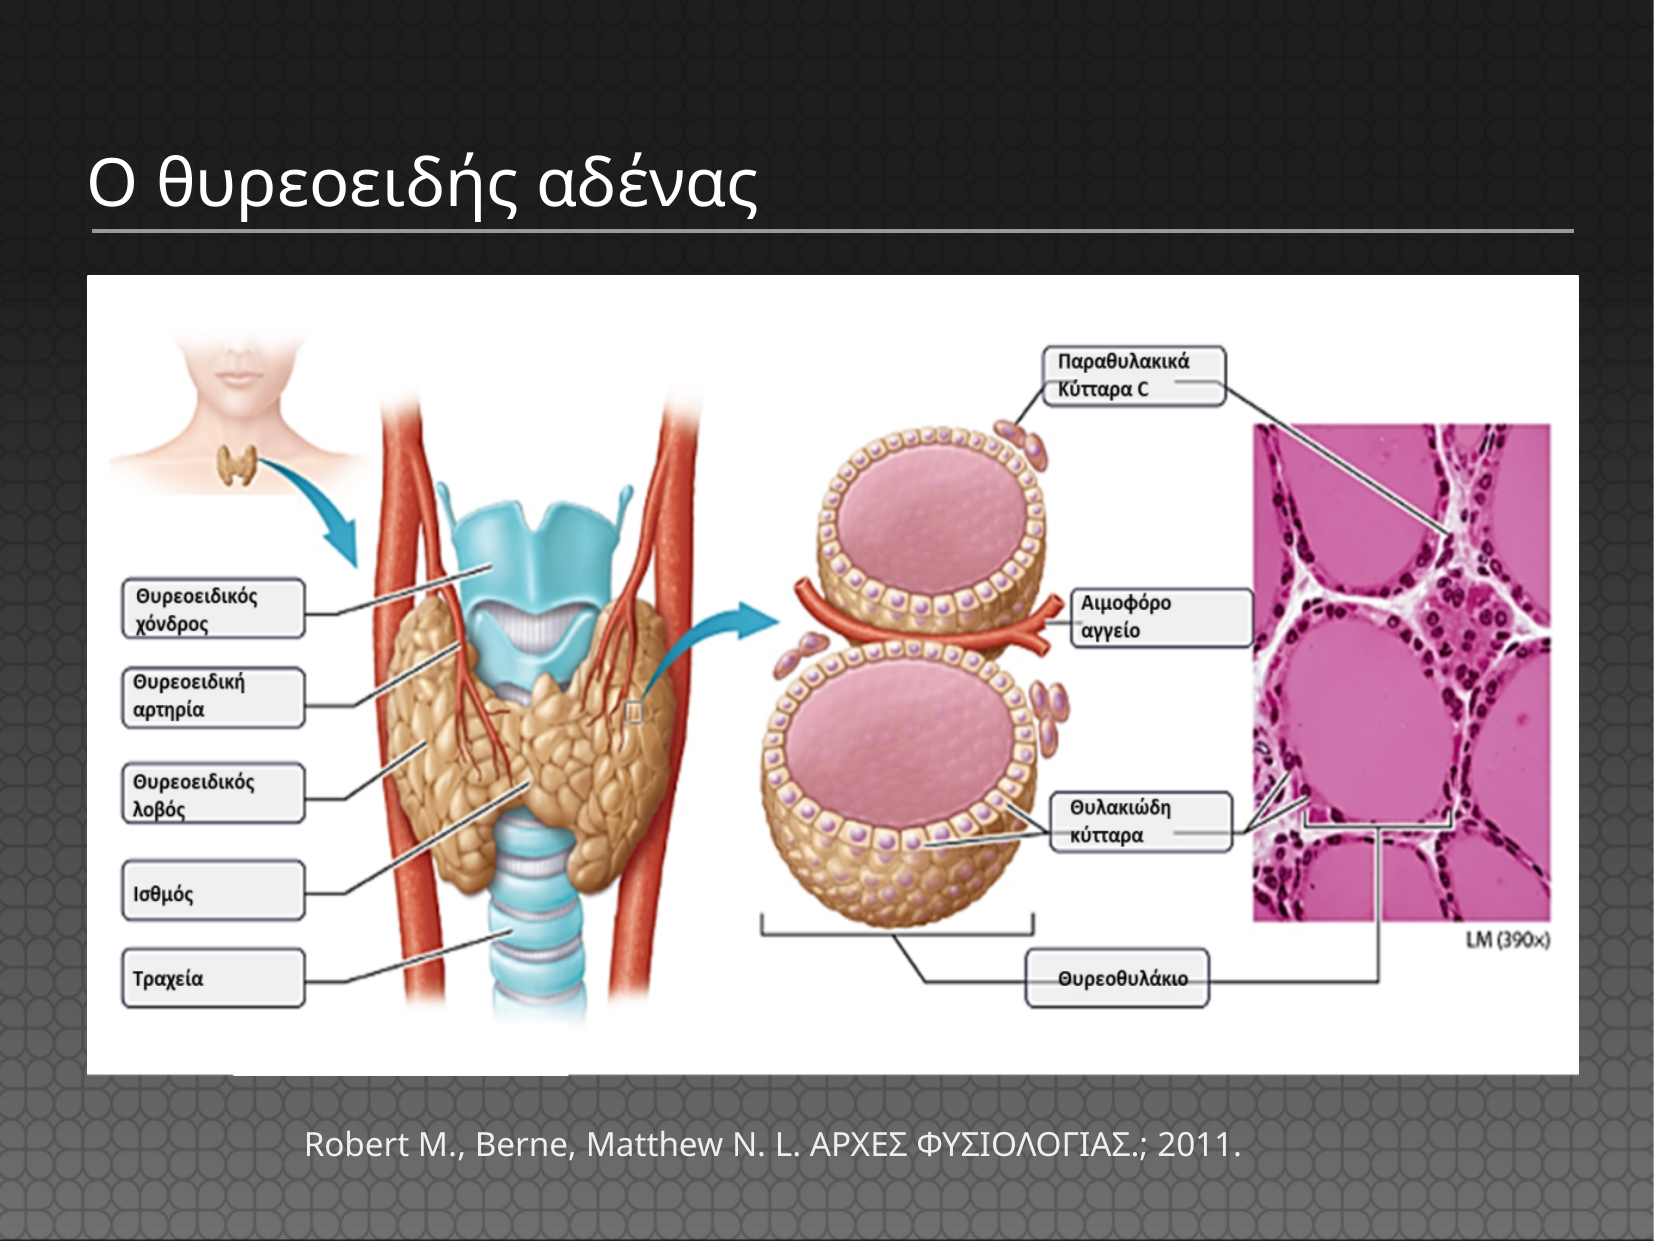

# Ο θυρεοειδής αδένας
Robert M., Berne, Matthew N. L. ΑΡΧΕΣ ΦΥΣΙΟΛΟΓΙΑΣ.; 2011.